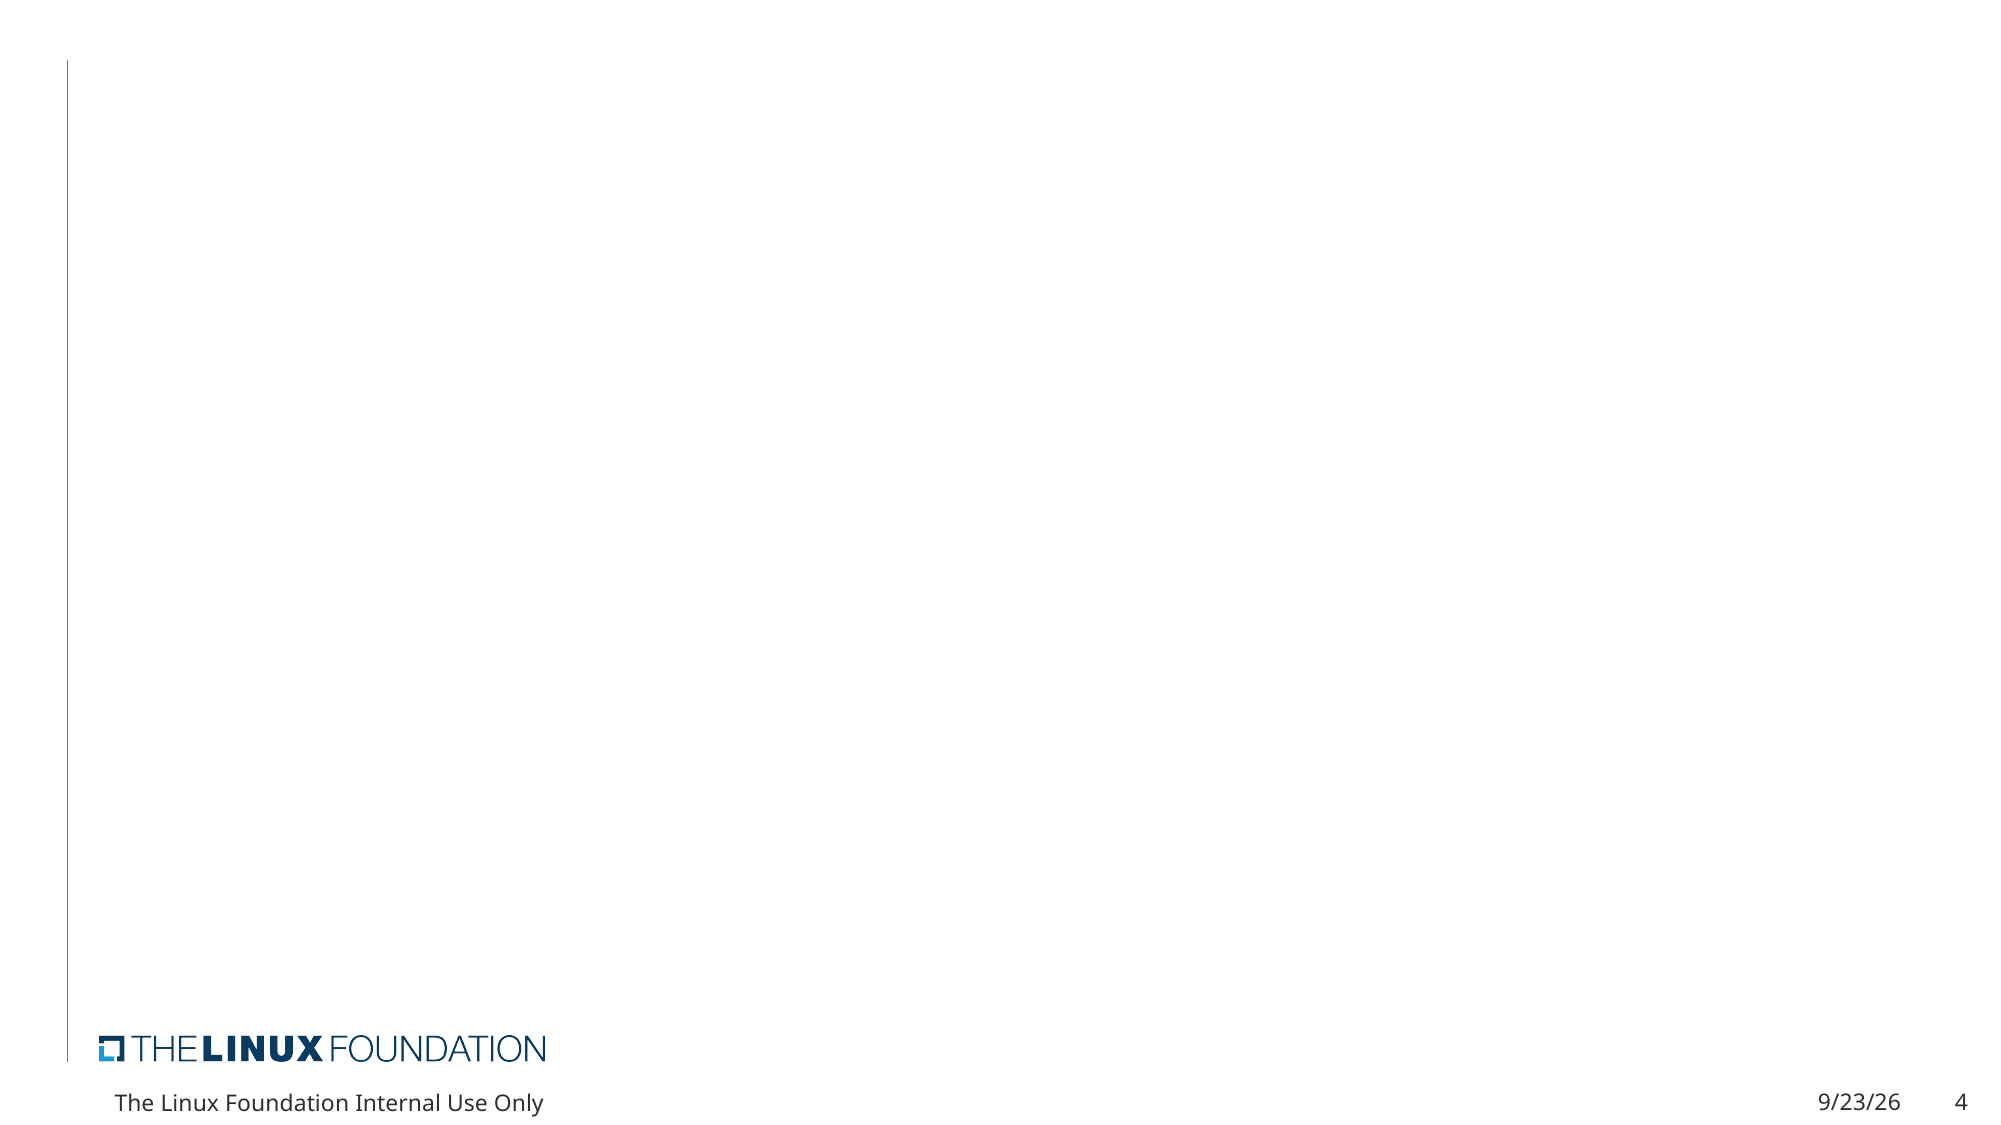

#
The Linux Foundation Internal Use Only
4